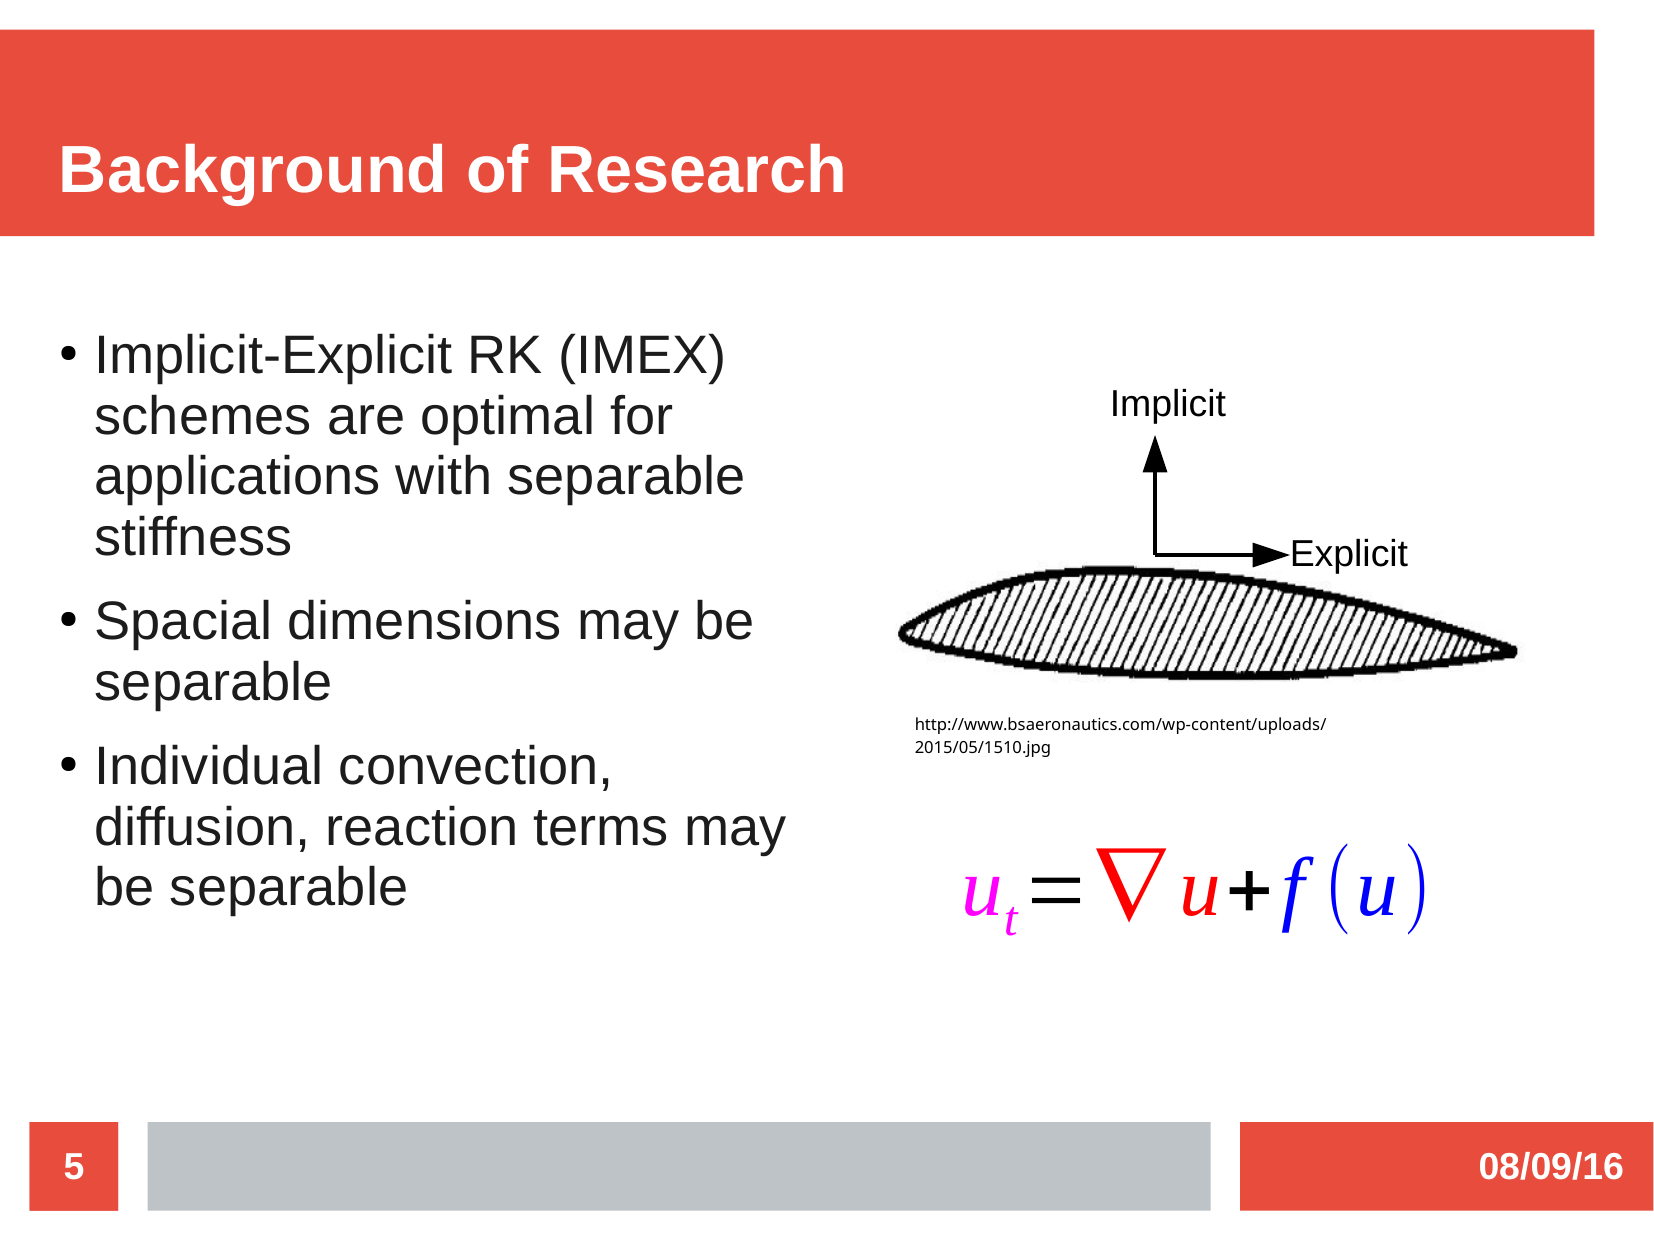

# Background of Research
Implicit-Explicit RK (IMEX) schemes are optimal for applications with separable stiffness
Spacial dimensions may be separable
Individual convection, diffusion, reaction terms may be separable
Implicit
Explicit
http://www.bsaeronautics.com/wp-content/uploads/2015/05/1510.jpg
5
08/09/16